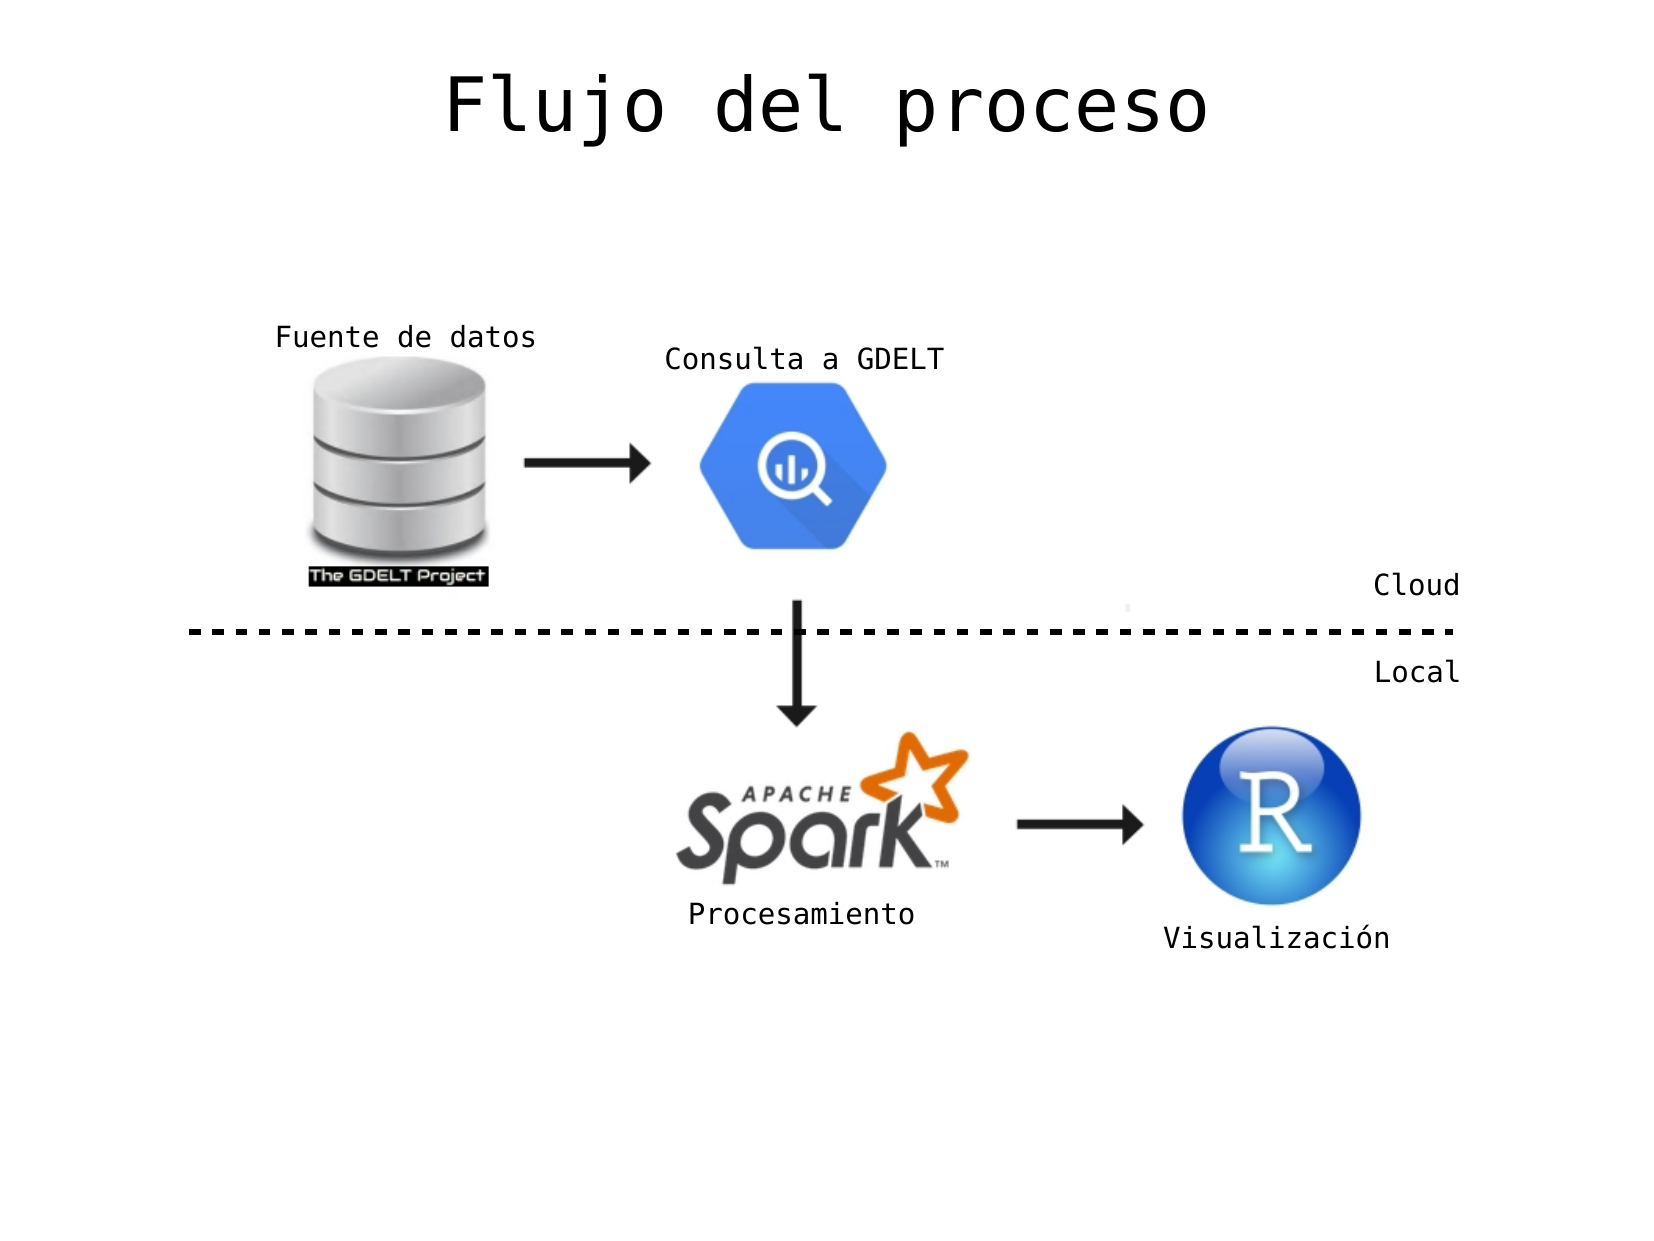

# Flujo del proceso
Fuente de datos
Consulta a GDELT
Cloud
Local
Procesamiento
Visualización